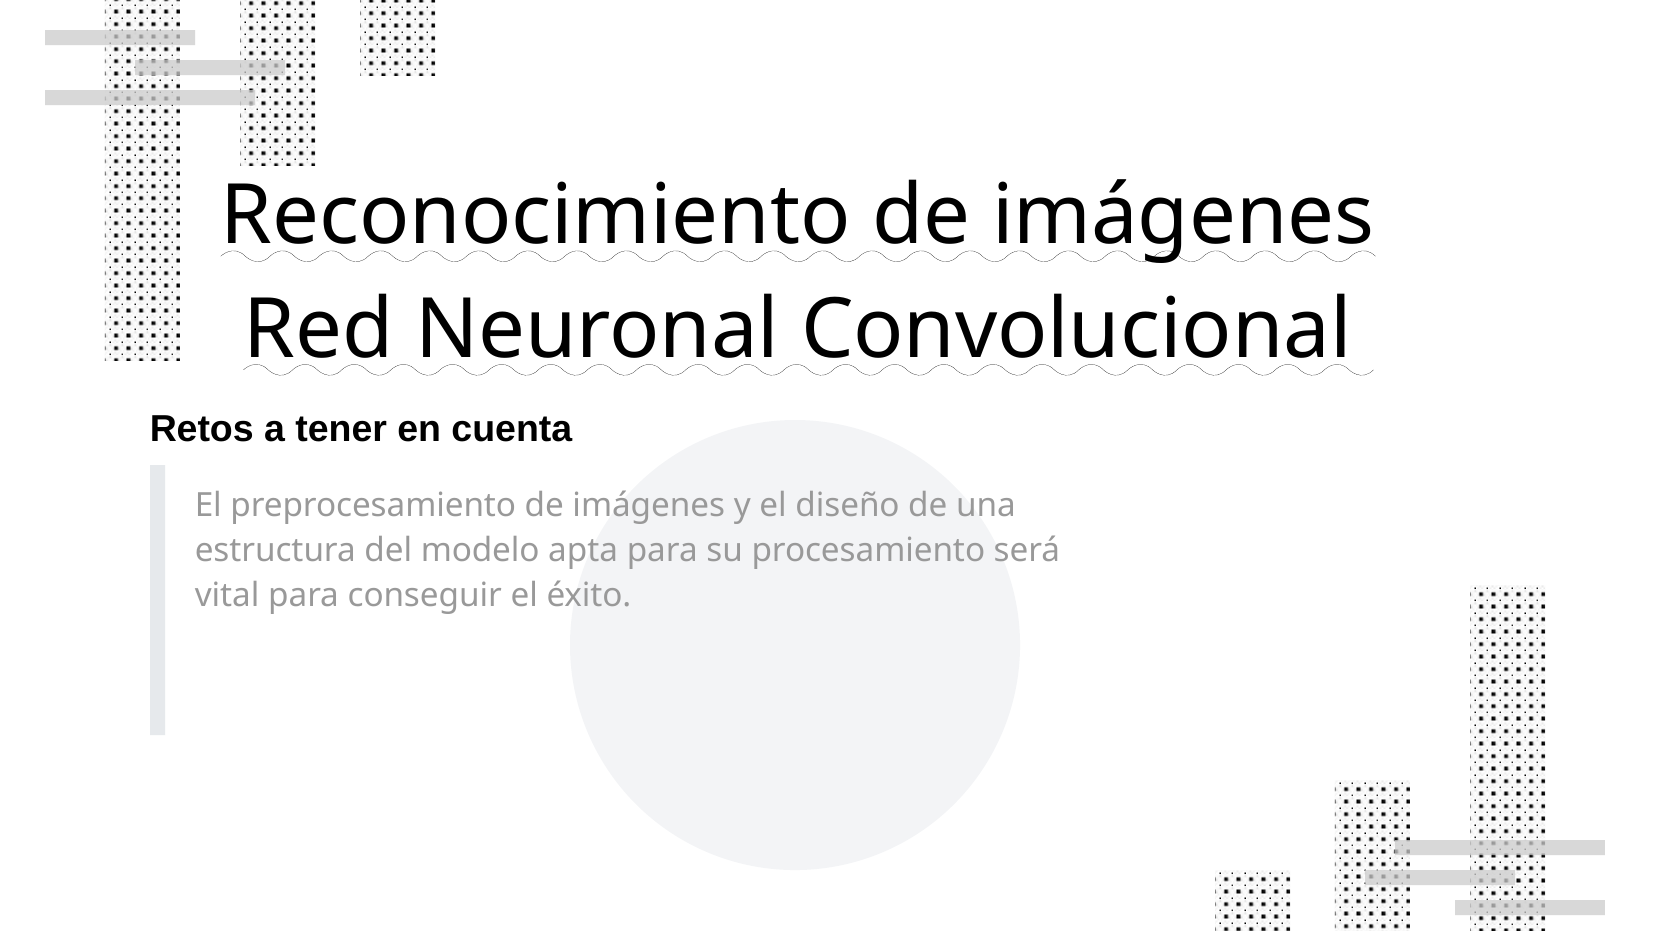

Reconocimiento de imágenes
Red Neuronal Convolucional
Retos a tener en cuenta
El preprocesamiento de imágenes y el diseño de una estructura del modelo apta para su procesamiento será vital para conseguir el éxito.